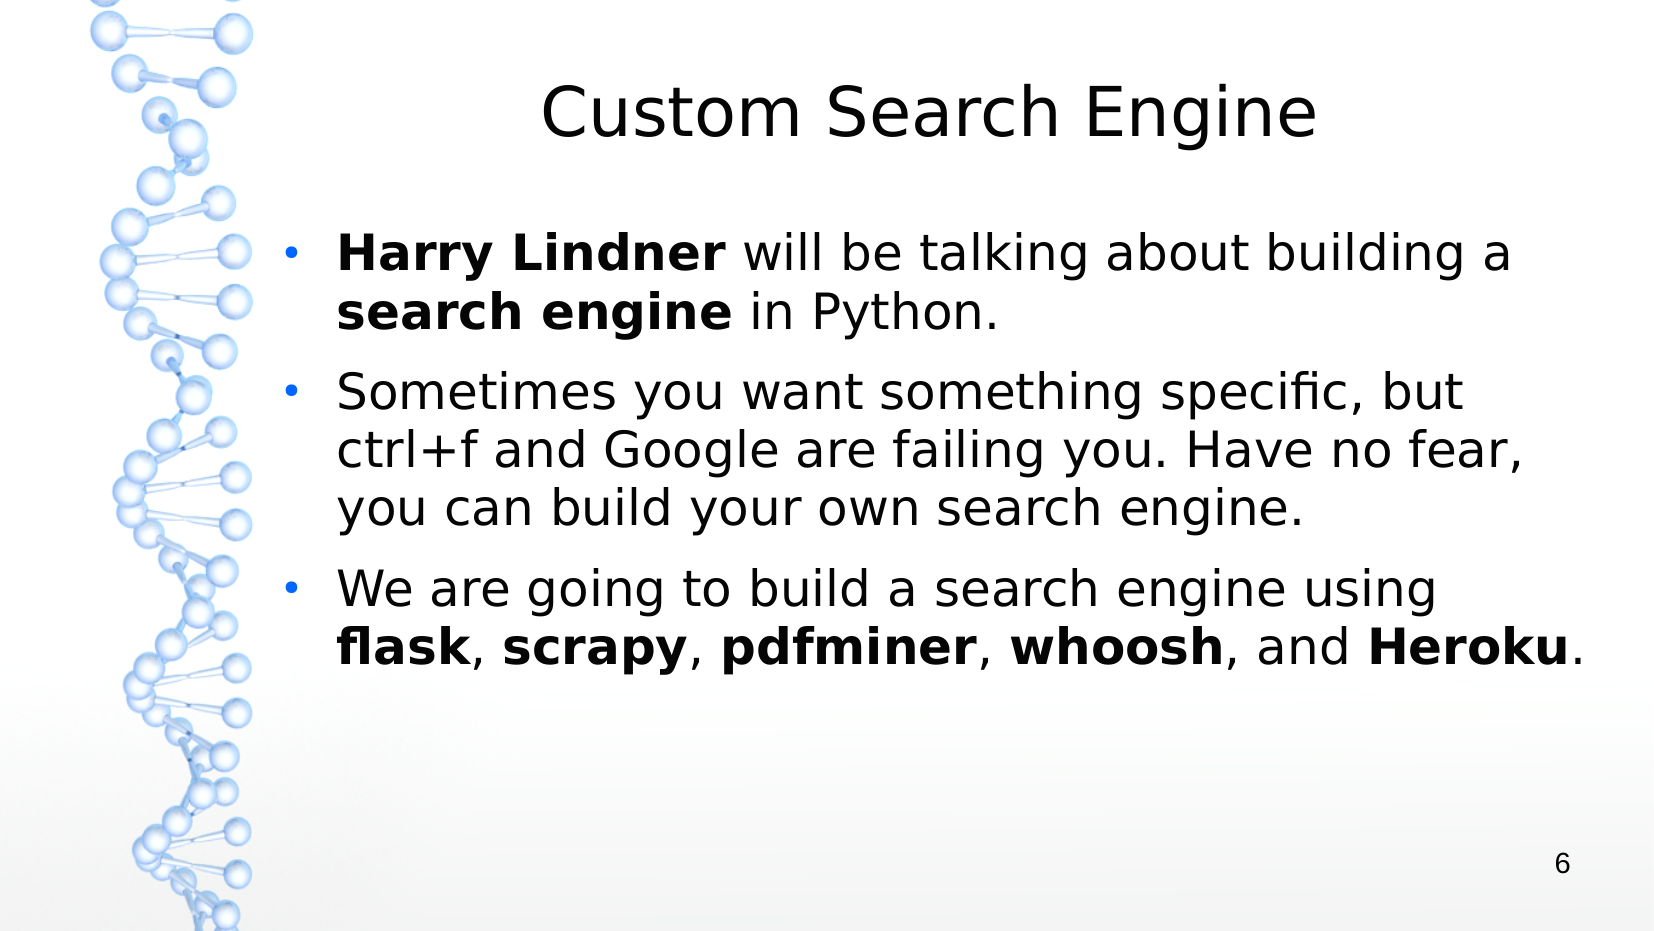

# Custom Search Engine
Harry Lindner will be talking about building a search engine in Python.
Sometimes you want something specific, but ctrl+f and Google are failing you. Have no fear, you can build your own search engine.
We are going to build a search engine using flask, scrapy, pdfminer, whoosh, and Heroku.
6